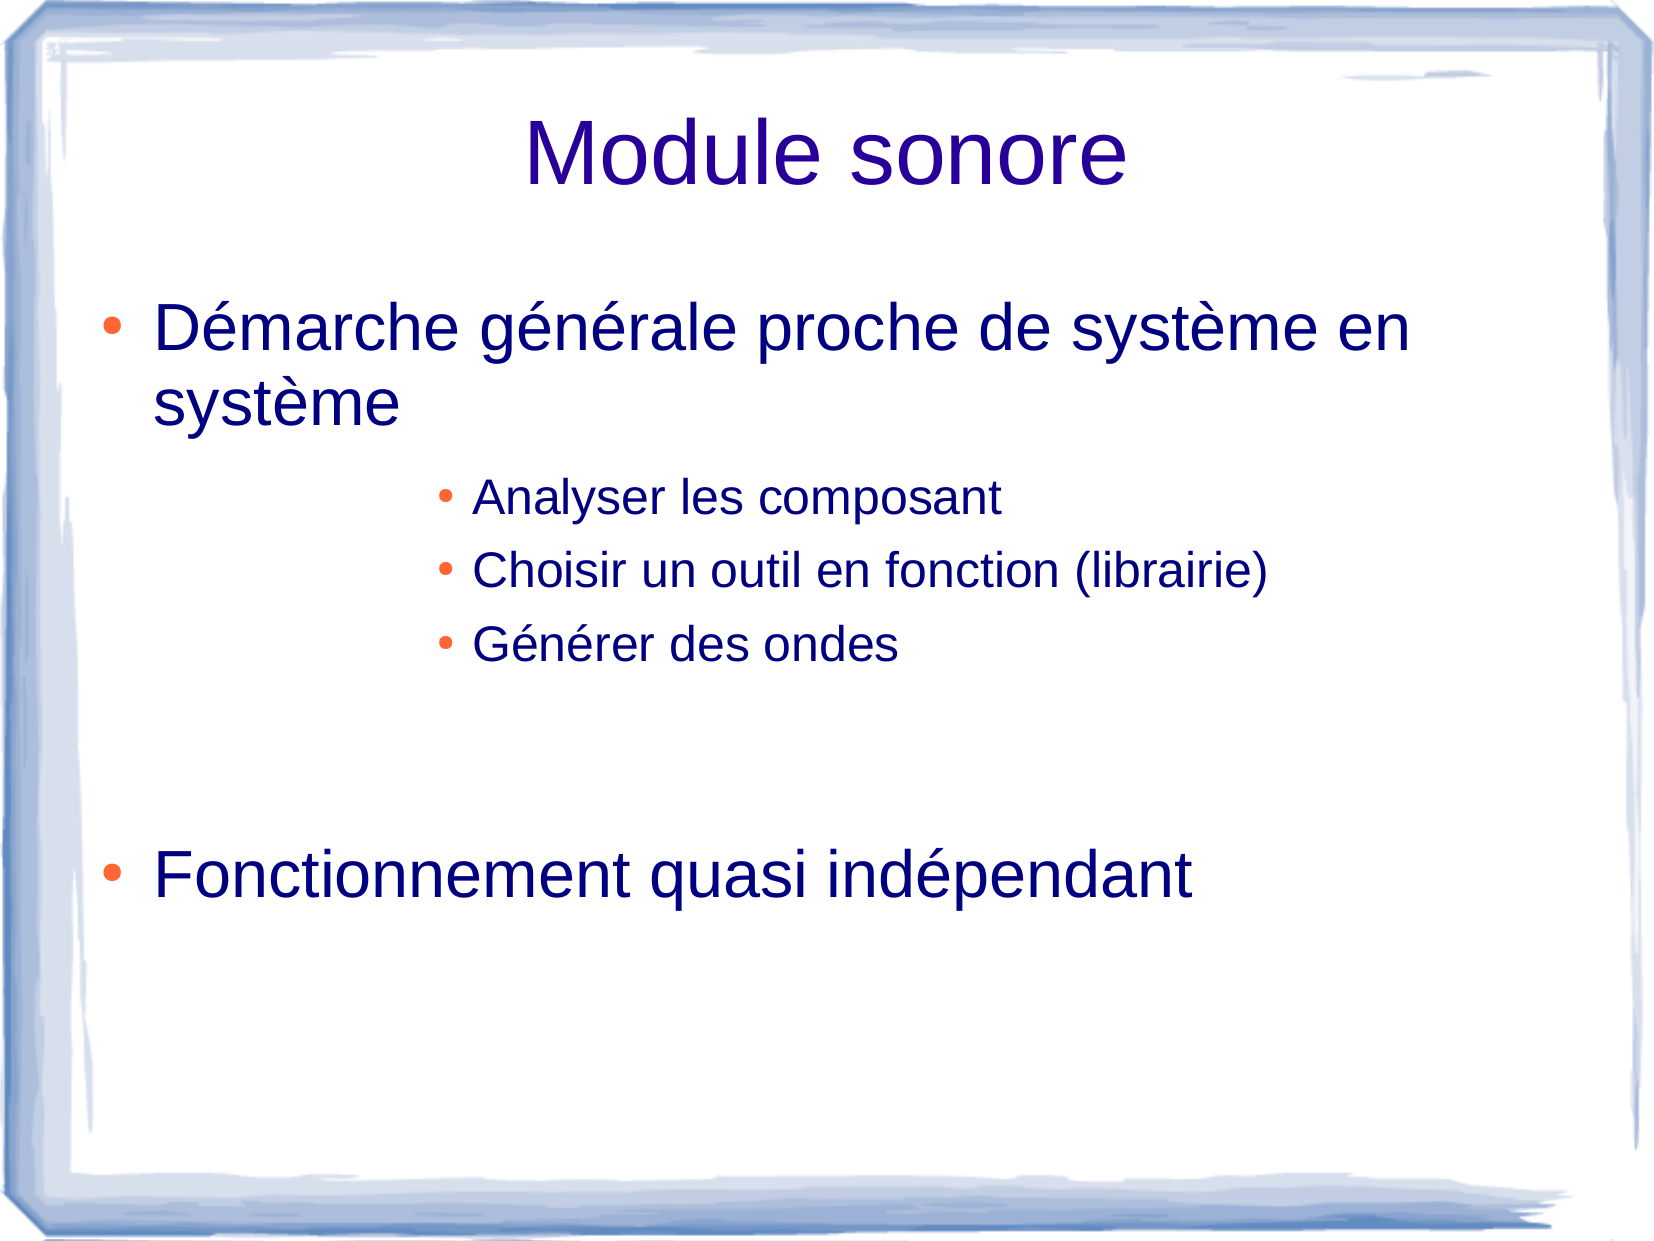

# Module sonore
Démarche générale proche de système en système
Analyser les composant
Choisir un outil en fonction (librairie)
Générer des ondes
Fonctionnement quasi indépendant